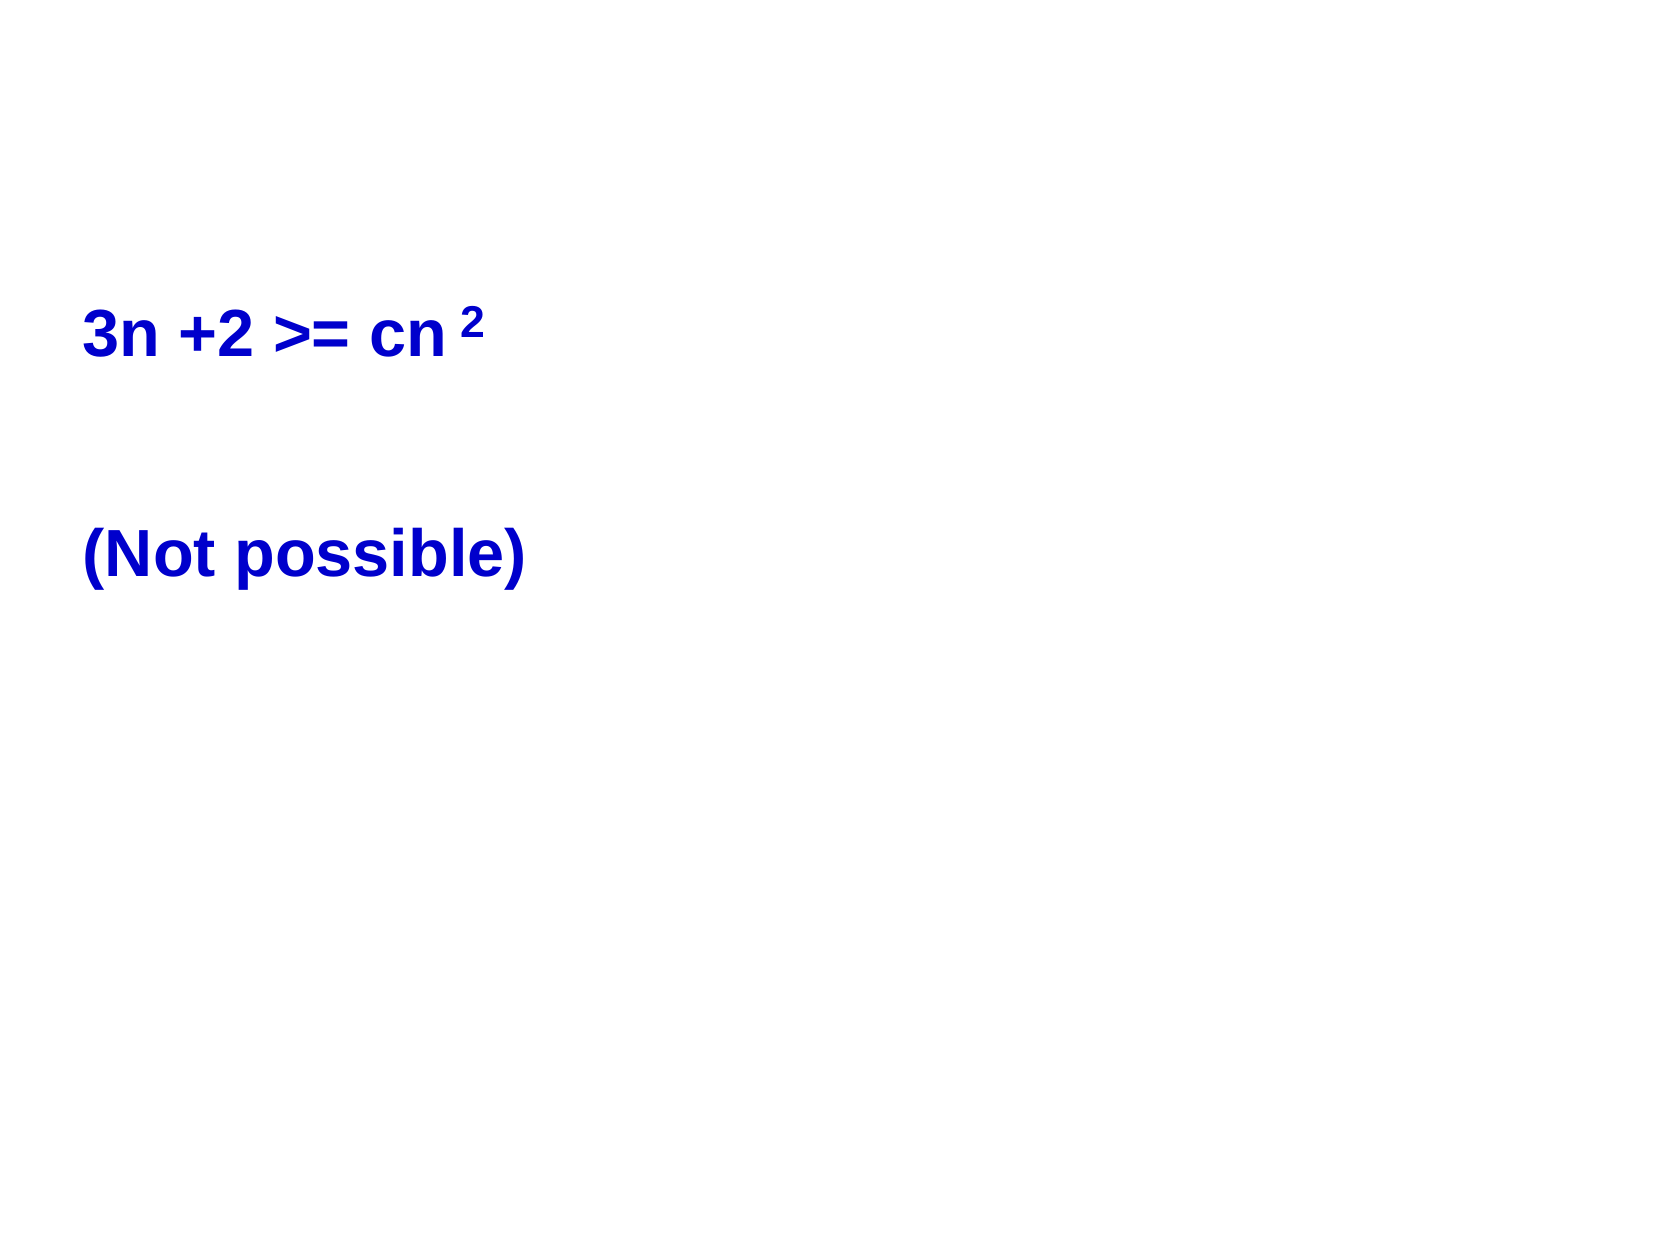

#
3n +2 >= cn 2
(Not possible)